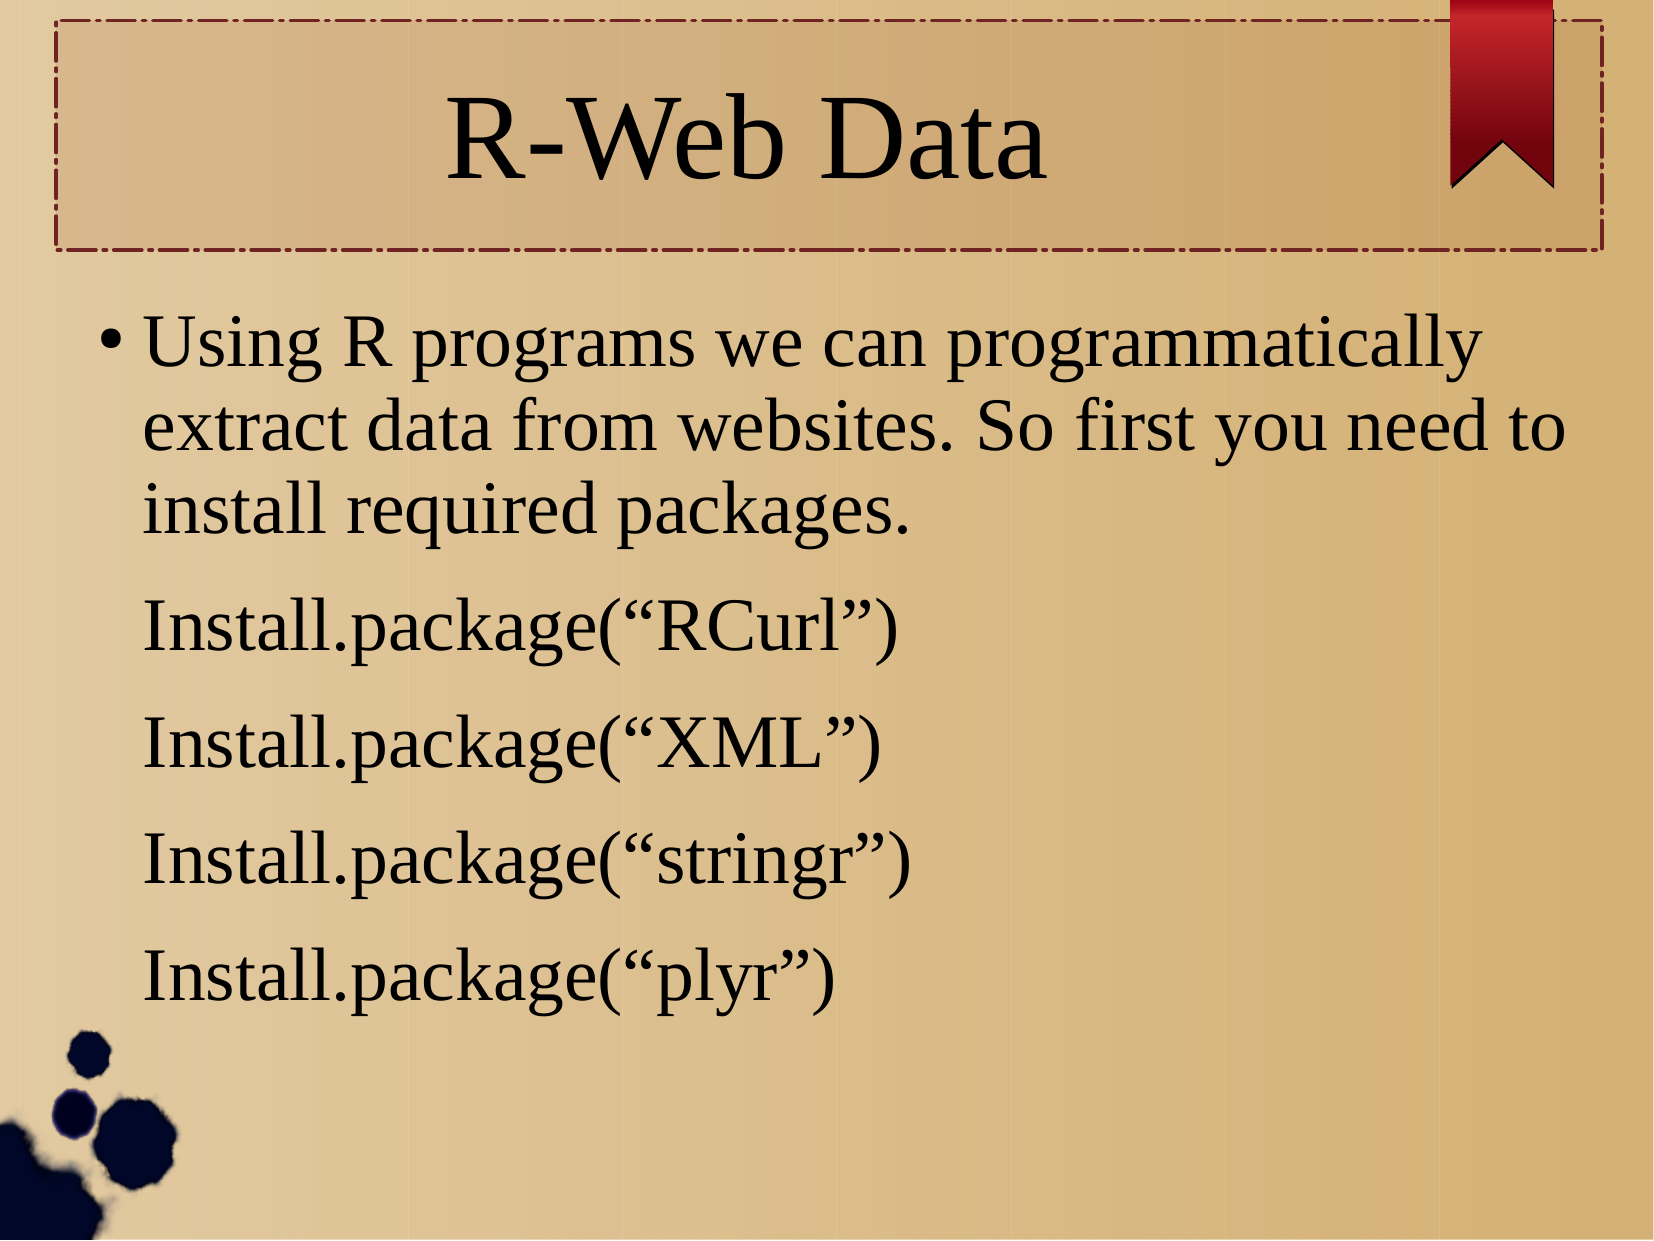

# R-Web Data
Using R programs we can programmatically extract data from websites. So first you need to install required packages.
Install.package(“RCurl”)
Install.package(“XML”)
Install.package(“stringr”)
Install.package(“plyr”)